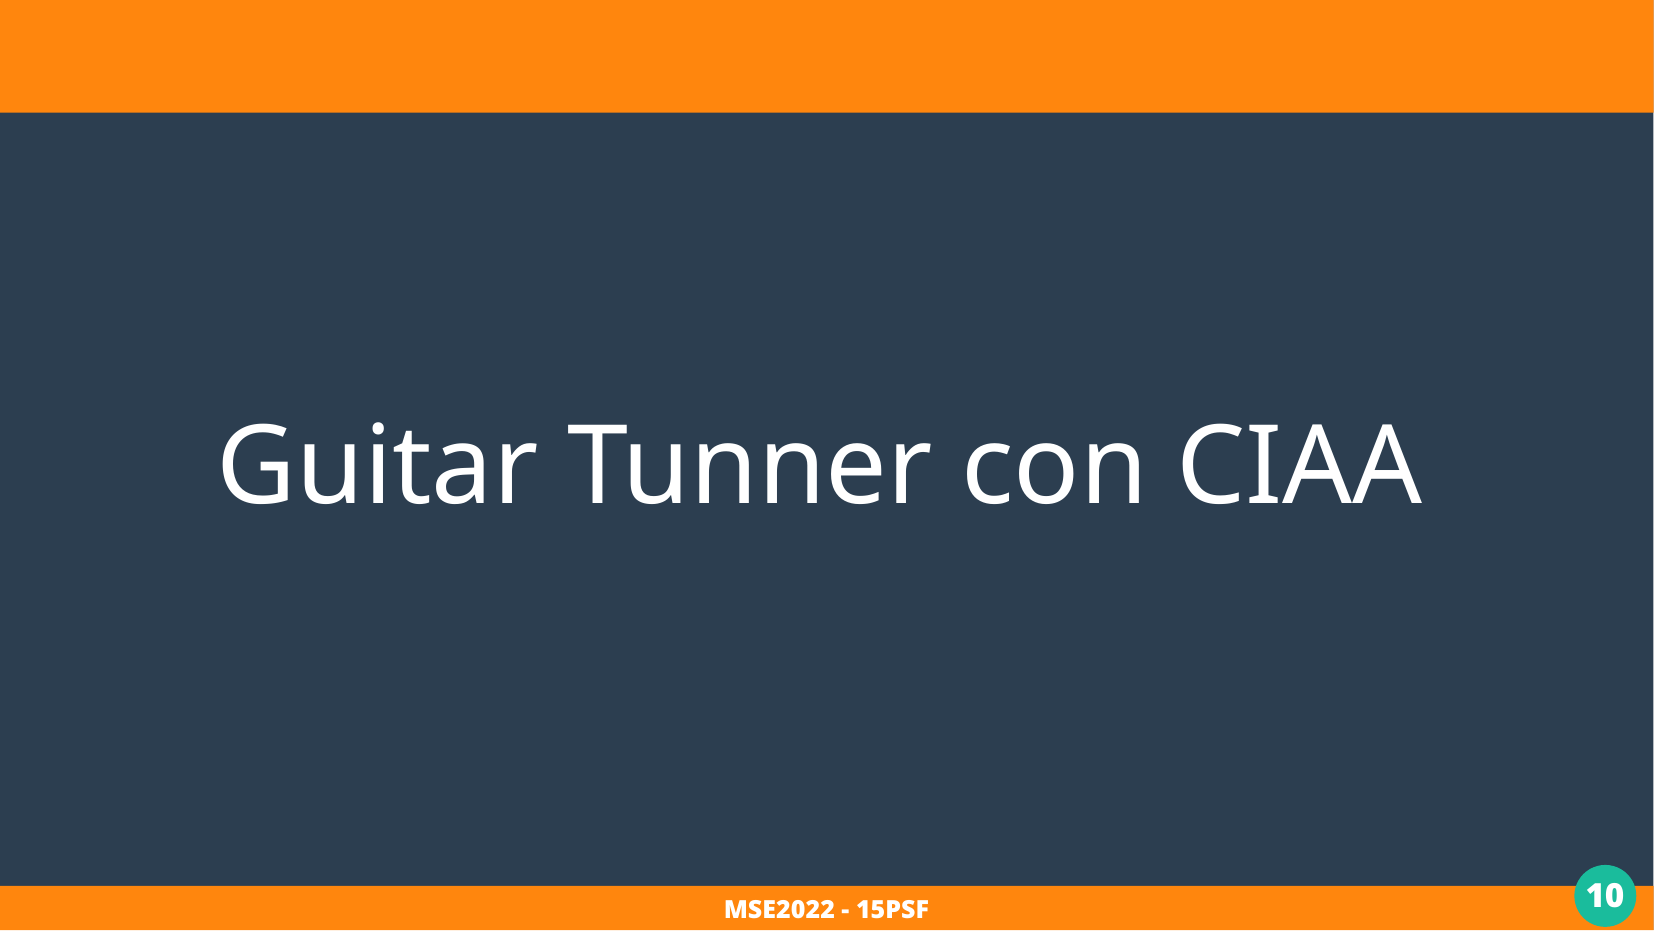

# Guitar Tunner con CIAA
MSE2022 - 15PSF